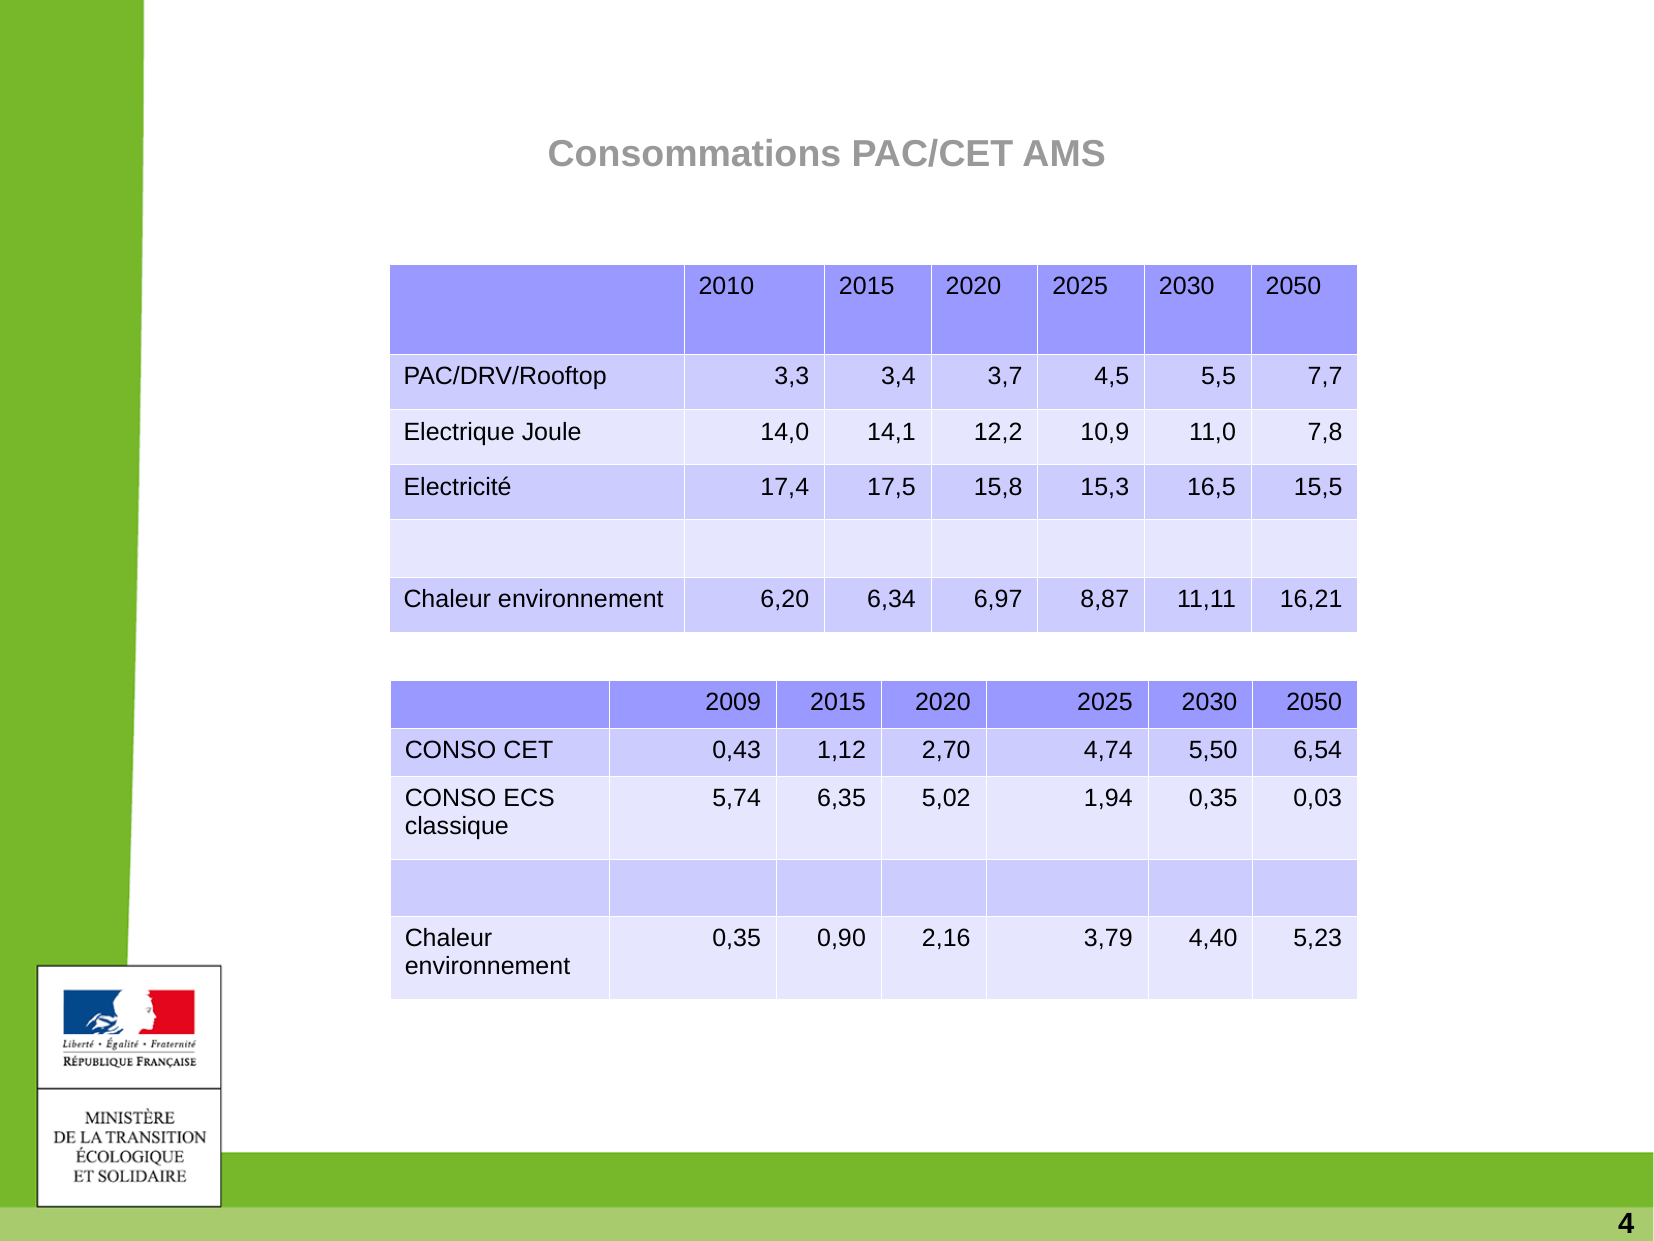

# Consommations PAC/CET AMS
| | 2010 | 2015 | 2020 | 2025 | 2030 | 2050 |
| --- | --- | --- | --- | --- | --- | --- |
| PAC/DRV/Rooftop | 3,3 | 3,4 | 3,7 | 4,5 | 5,5 | 7,7 |
| Electrique Joule | 14,0 | 14,1 | 12,2 | 10,9 | 11,0 | 7,8 |
| Electricité | 17,4 | 17,5 | 15,8 | 15,3 | 16,5 | 15,5 |
| | | | | | | |
| Chaleur environnement | 6,20 | 6,34 | 6,97 | 8,87 | 11,11 | 16,21 |
| | 2009 | 2015 | 2020 | 2025 | 2030 | 2050 |
| --- | --- | --- | --- | --- | --- | --- |
| CONSO CET | 0,43 | 1,12 | 2,70 | 4,74 | 5,50 | 6,54 |
| CONSO ECS classique | 5,74 | 6,35 | 5,02 | 1,94 | 0,35 | 0,03 |
| | | | | | | |
| Chaleur environnement | 0,35 | 0,90 | 2,16 | 3,79 | 4,40 | 5,23 |